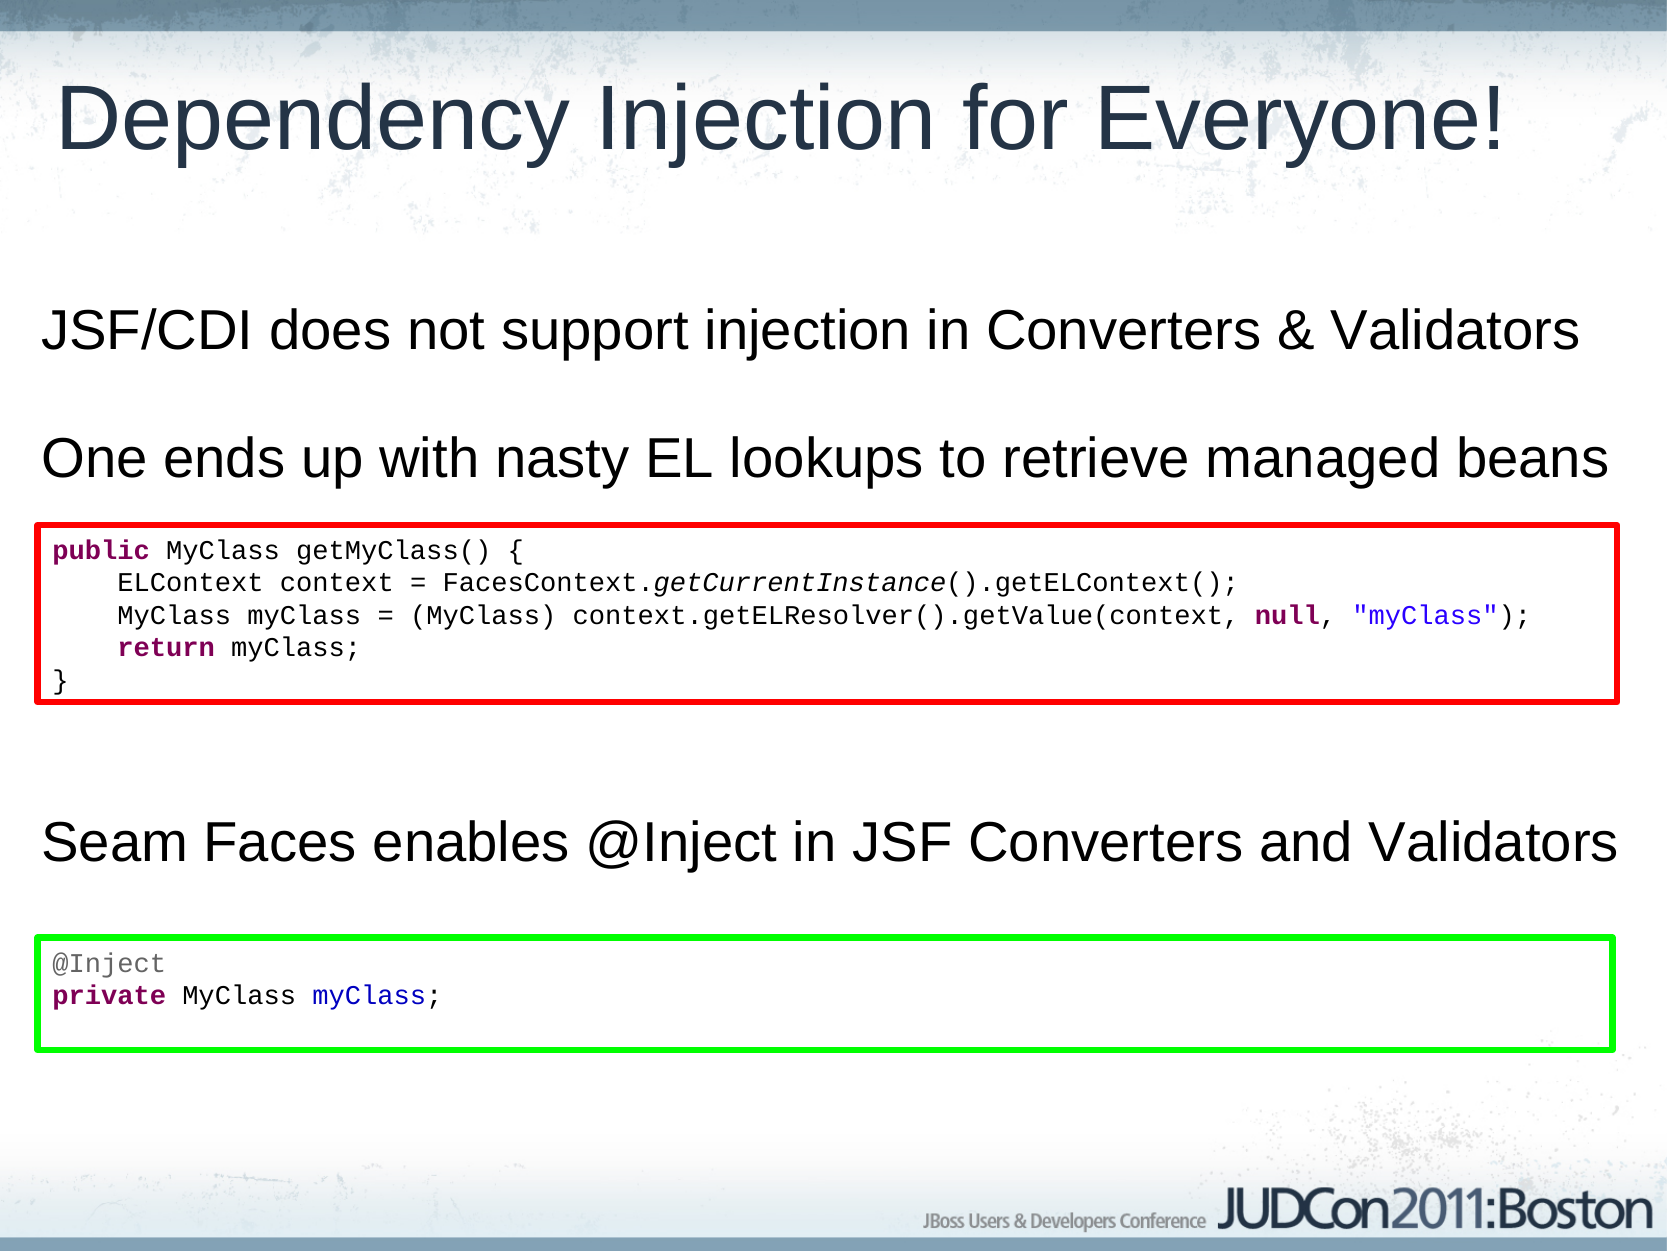

# Dependency Injection for Everyone!
JSF/CDI does not support injection in Converters & Validators
One ends up with nasty EL lookups to retrieve managed beans
Seam Faces enables @Inject in JSF Converters and Validators
public MyClass getMyClass() {
 ELContext context = FacesContext.getCurrentInstance().getELContext();
 MyClass myClass = (MyClass) context.getELResolver().getValue(context, null, "myClass");
 return myClass;
}
@Inject
private MyClass myClass;